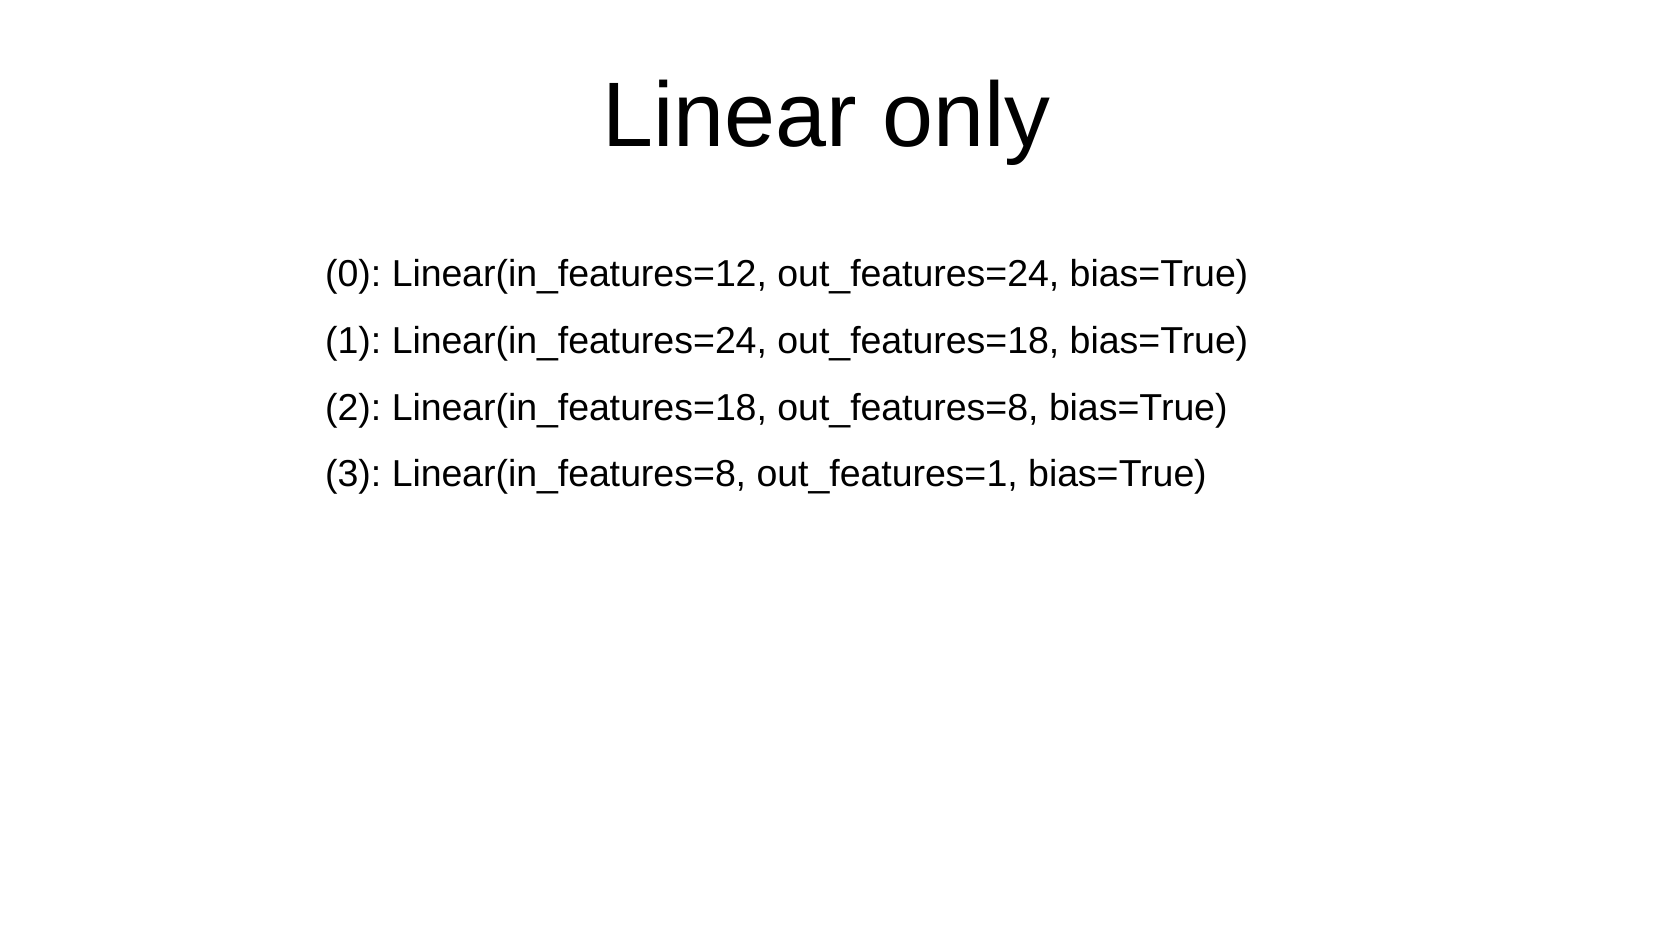

# Linear only
 (0): Linear(in_features=12, out_features=24, bias=True)
 (1): Linear(in_features=24, out_features=18, bias=True)
 (2): Linear(in_features=18, out_features=8, bias=True)
 (3): Linear(in_features=8, out_features=1, bias=True)